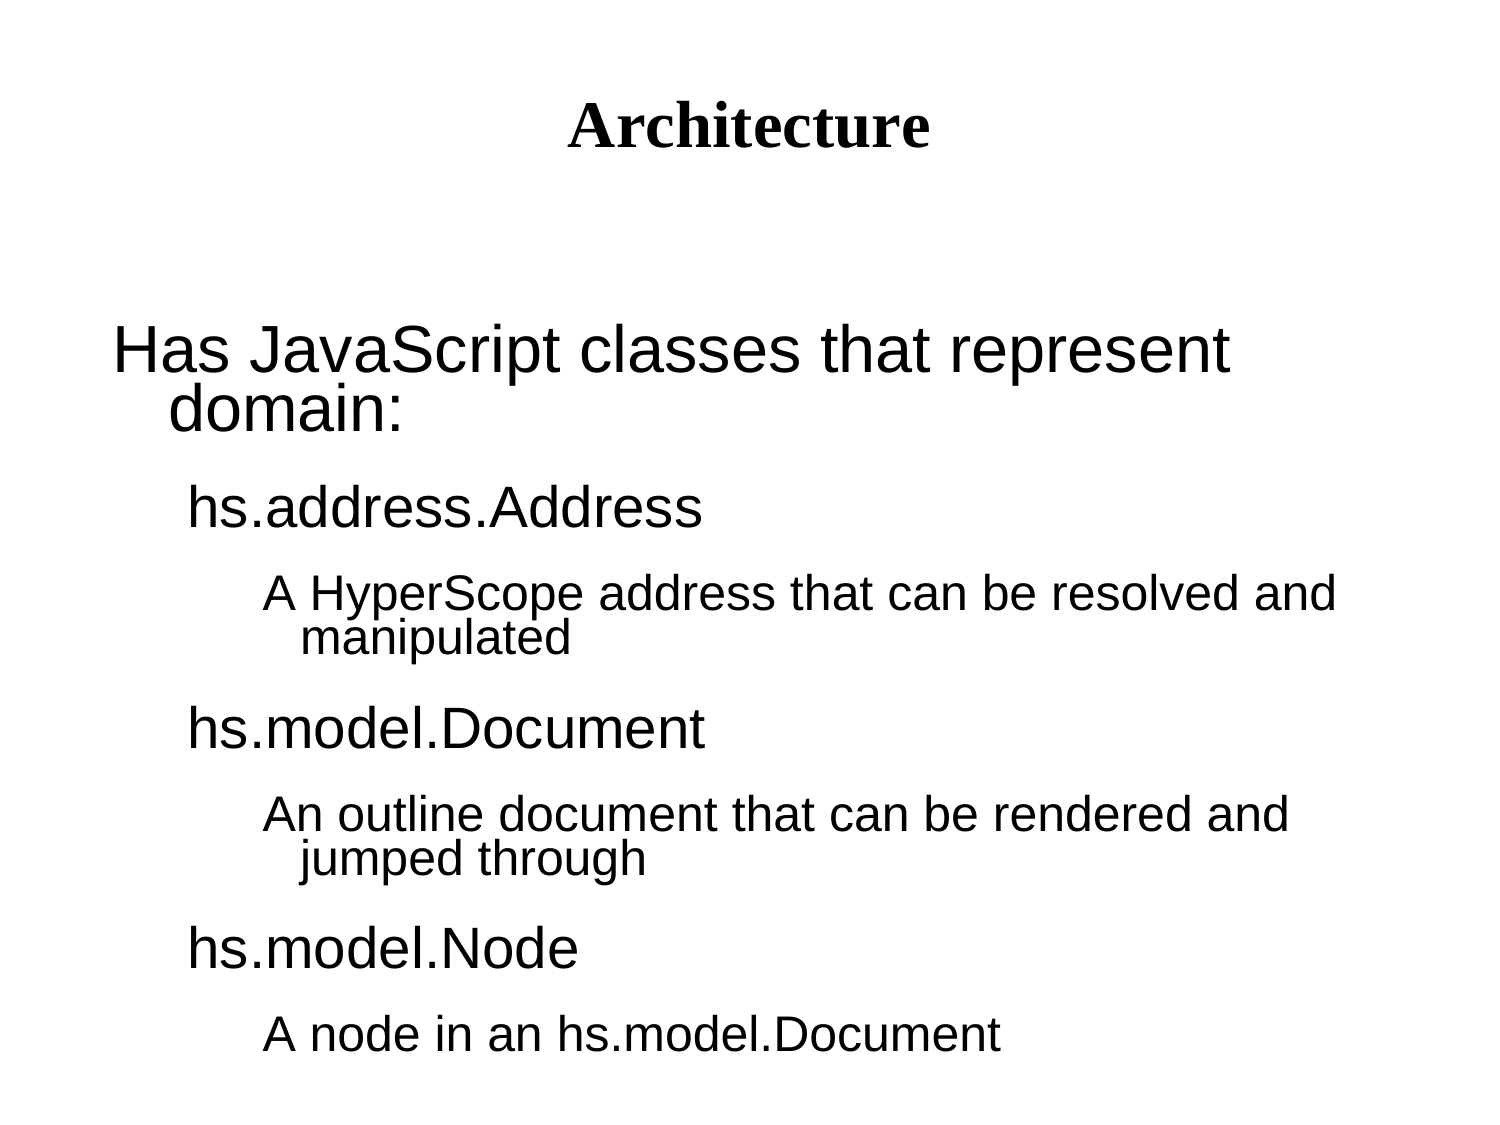

# Architecture
Has JavaScript classes that represent domain:
hs.address.Address
A HyperScope address that can be resolved and manipulated
hs.model.Document
An outline document that can be rendered and jumped through
hs.model.Node
A node in an hs.model.Document